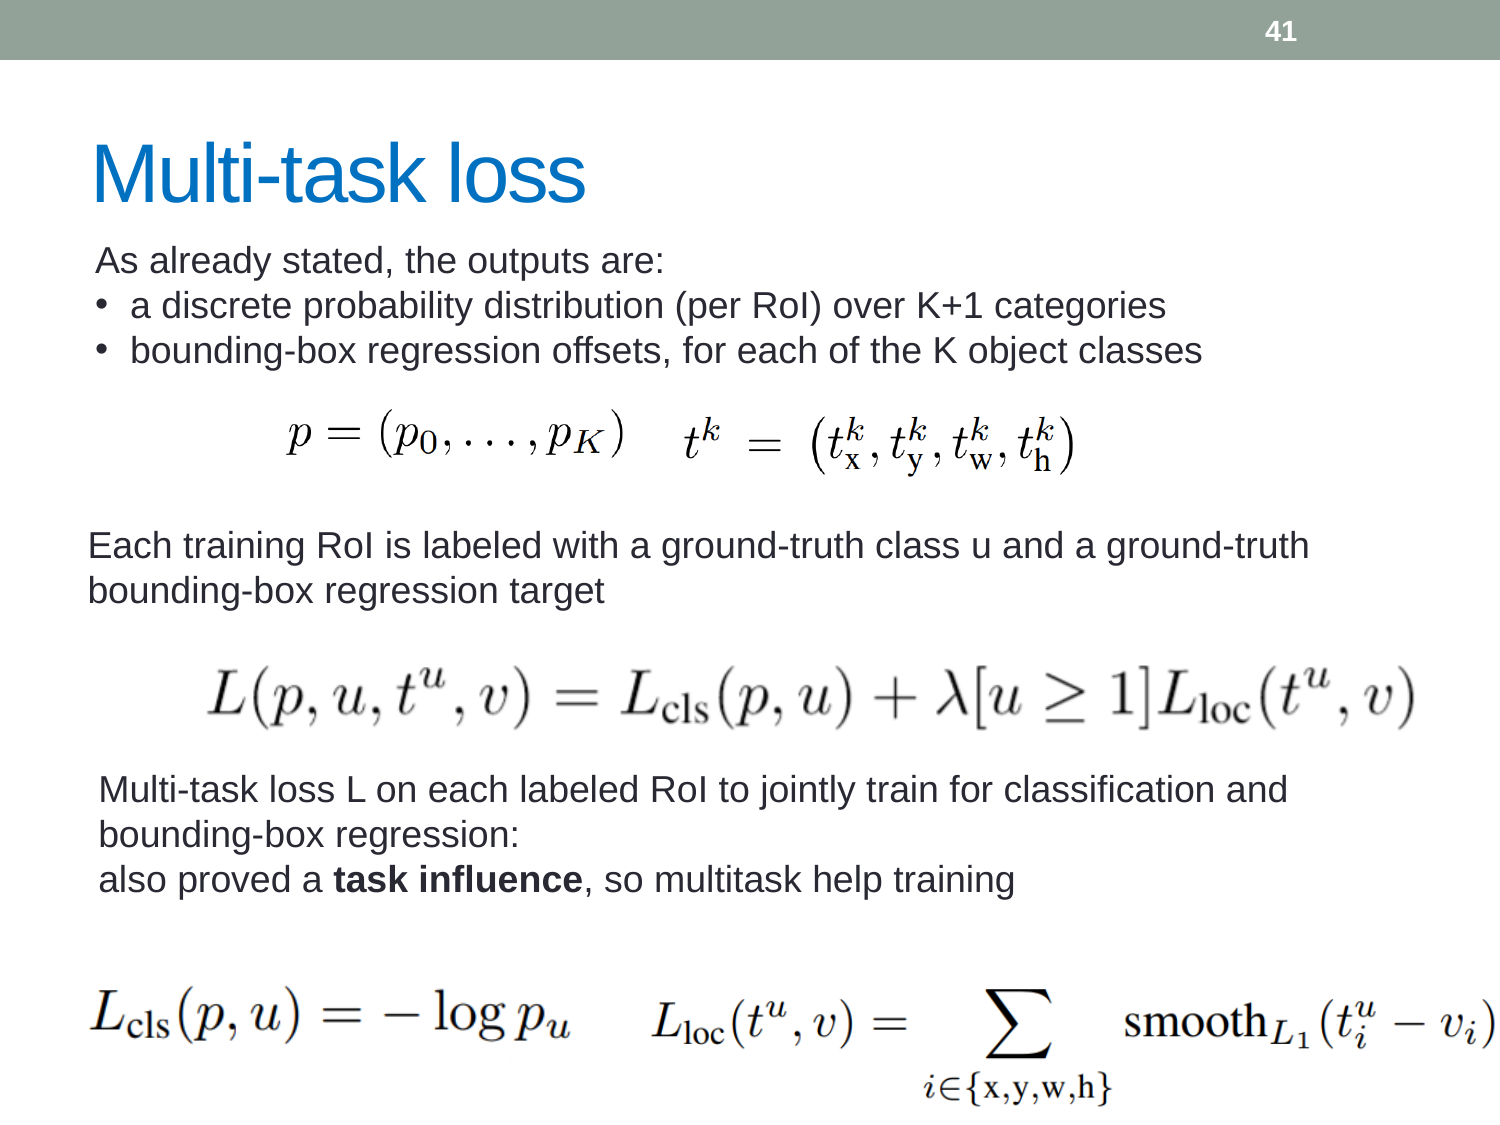

# Multi-task loss
As already stated, the outputs are:
a discrete probability distribution (per RoI) over K+1 categories
bounding-box regression offsets, for each of the K object classes
Each training RoI is labeled with a ground-truth class u and a ground-truth bounding-box regression target
Multi-task loss L on each labeled RoI to jointly train for classification and bounding-box regression:
also proved a task influence, so multitask help training